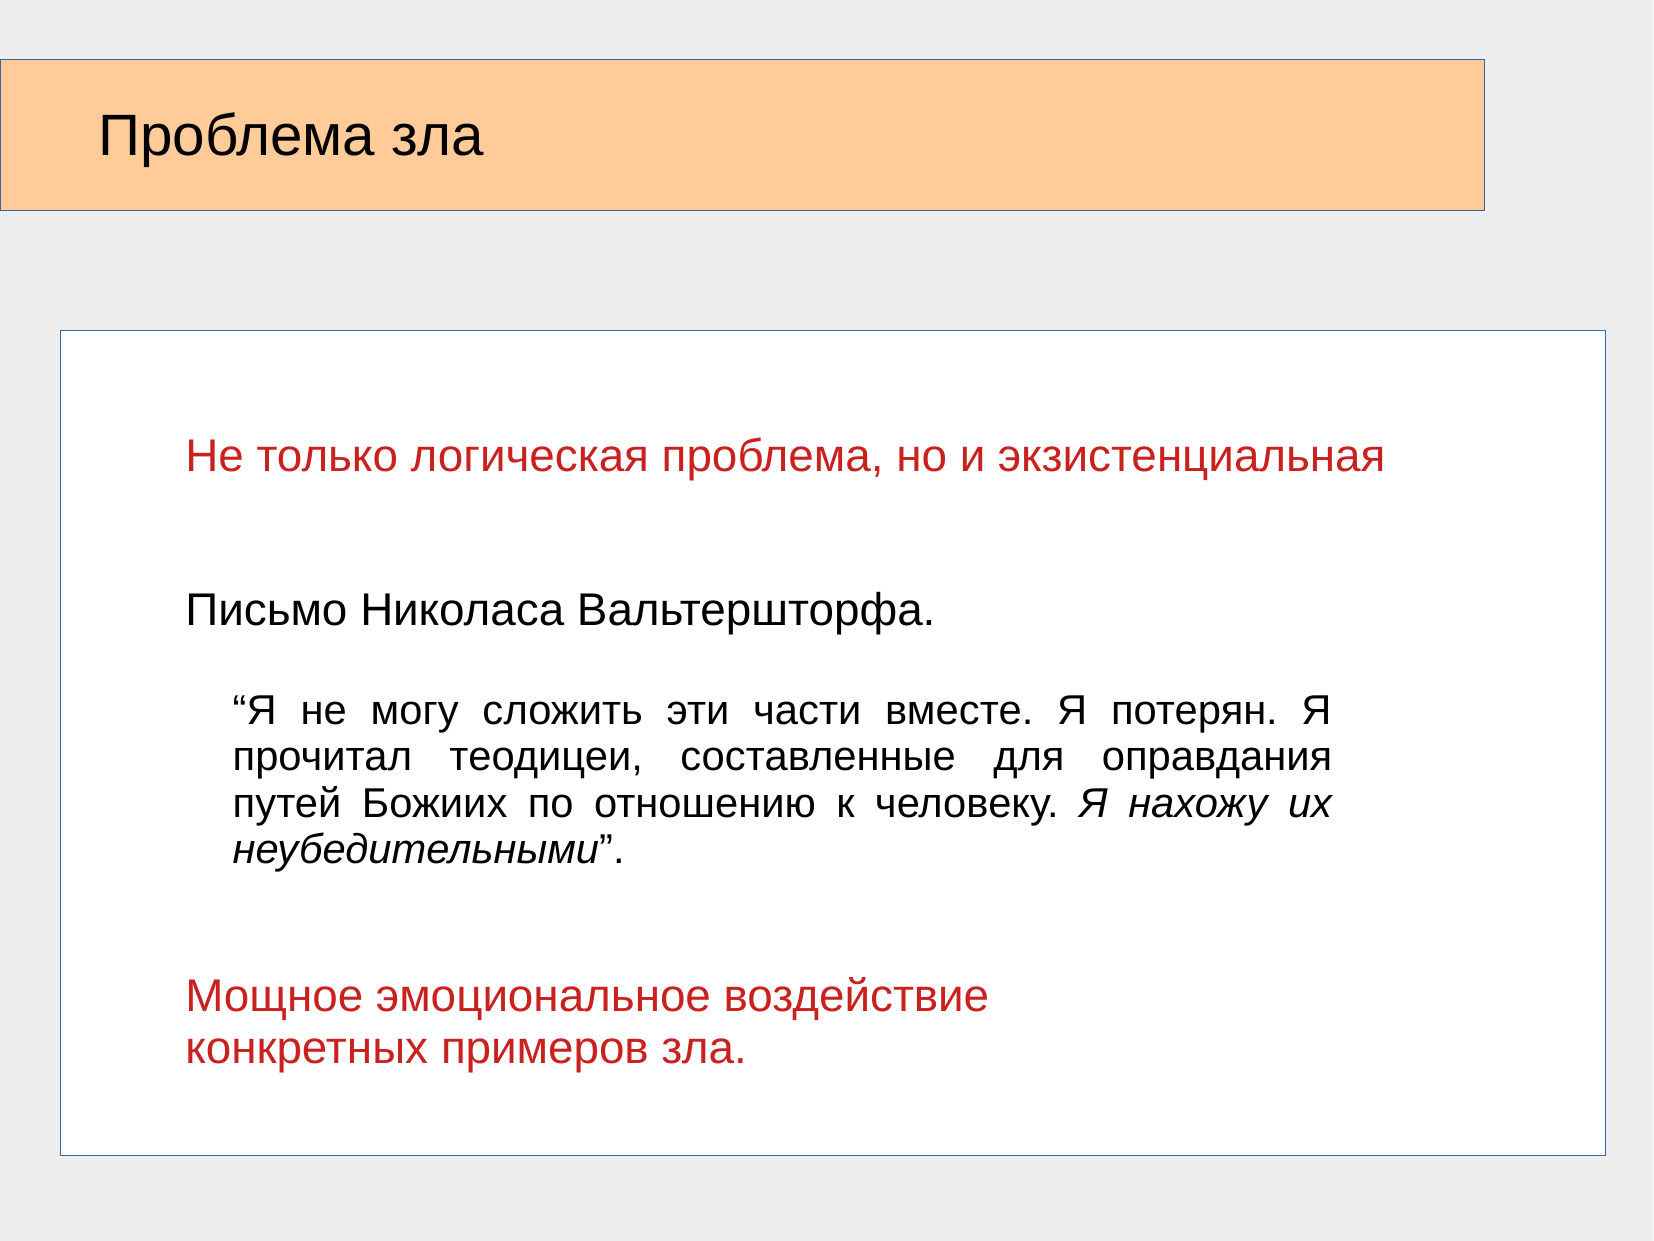

Проблема зла
# Не только логическая проблема, но и экзистенциальная
Письмо Николаса Вальтершторфа.
“Я не могу сложить эти части вместе. Я потерян. Я прочитал теодицеи, составленные для оправдания путей Божиих по отношению к человеку. Я нахожу их неубедительными”.
Мощное эмоциональное воздействие
конкретных примеров зла.